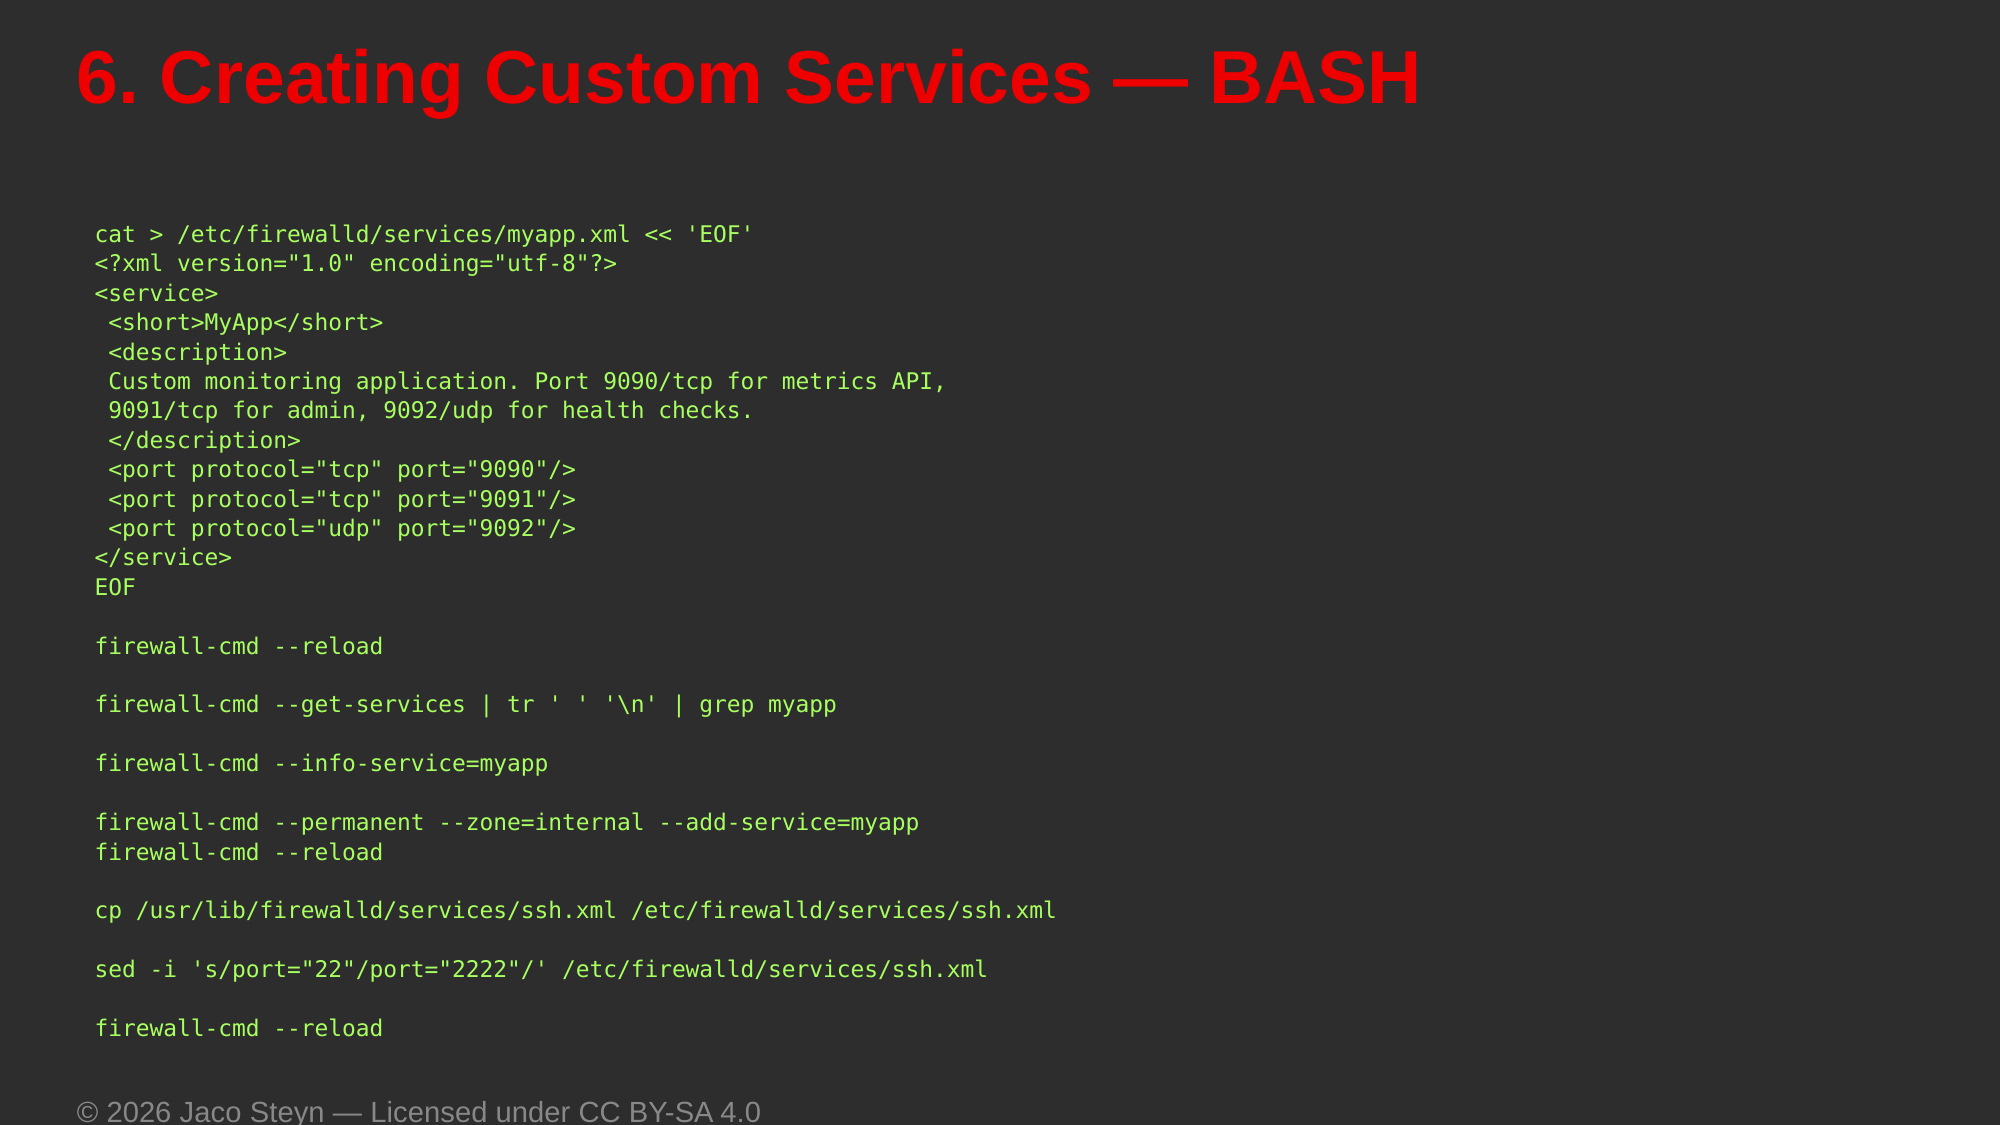

6. Creating Custom Services — BASH
cat > /etc/firewalld/services/myapp.xml << 'EOF'
<?xml version="1.0" encoding="utf-8"?>
<service>
 <short>MyApp</short>
 <description>
 Custom monitoring application. Port 9090/tcp for metrics API,
 9091/tcp for admin, 9092/udp for health checks.
 </description>
 <port protocol="tcp" port="9090"/>
 <port protocol="tcp" port="9091"/>
 <port protocol="udp" port="9092"/>
</service>
EOF
firewall-cmd --reload
firewall-cmd --get-services | tr ' ' '\n' | grep myapp
firewall-cmd --info-service=myapp
firewall-cmd --permanent --zone=internal --add-service=myapp
firewall-cmd --reload
cp /usr/lib/firewalld/services/ssh.xml /etc/firewalld/services/ssh.xml
sed -i 's/port="22"/port="2222"/' /etc/firewalld/services/ssh.xml
firewall-cmd --reload
© 2026 Jaco Steyn — Licensed under CC BY-SA 4.0